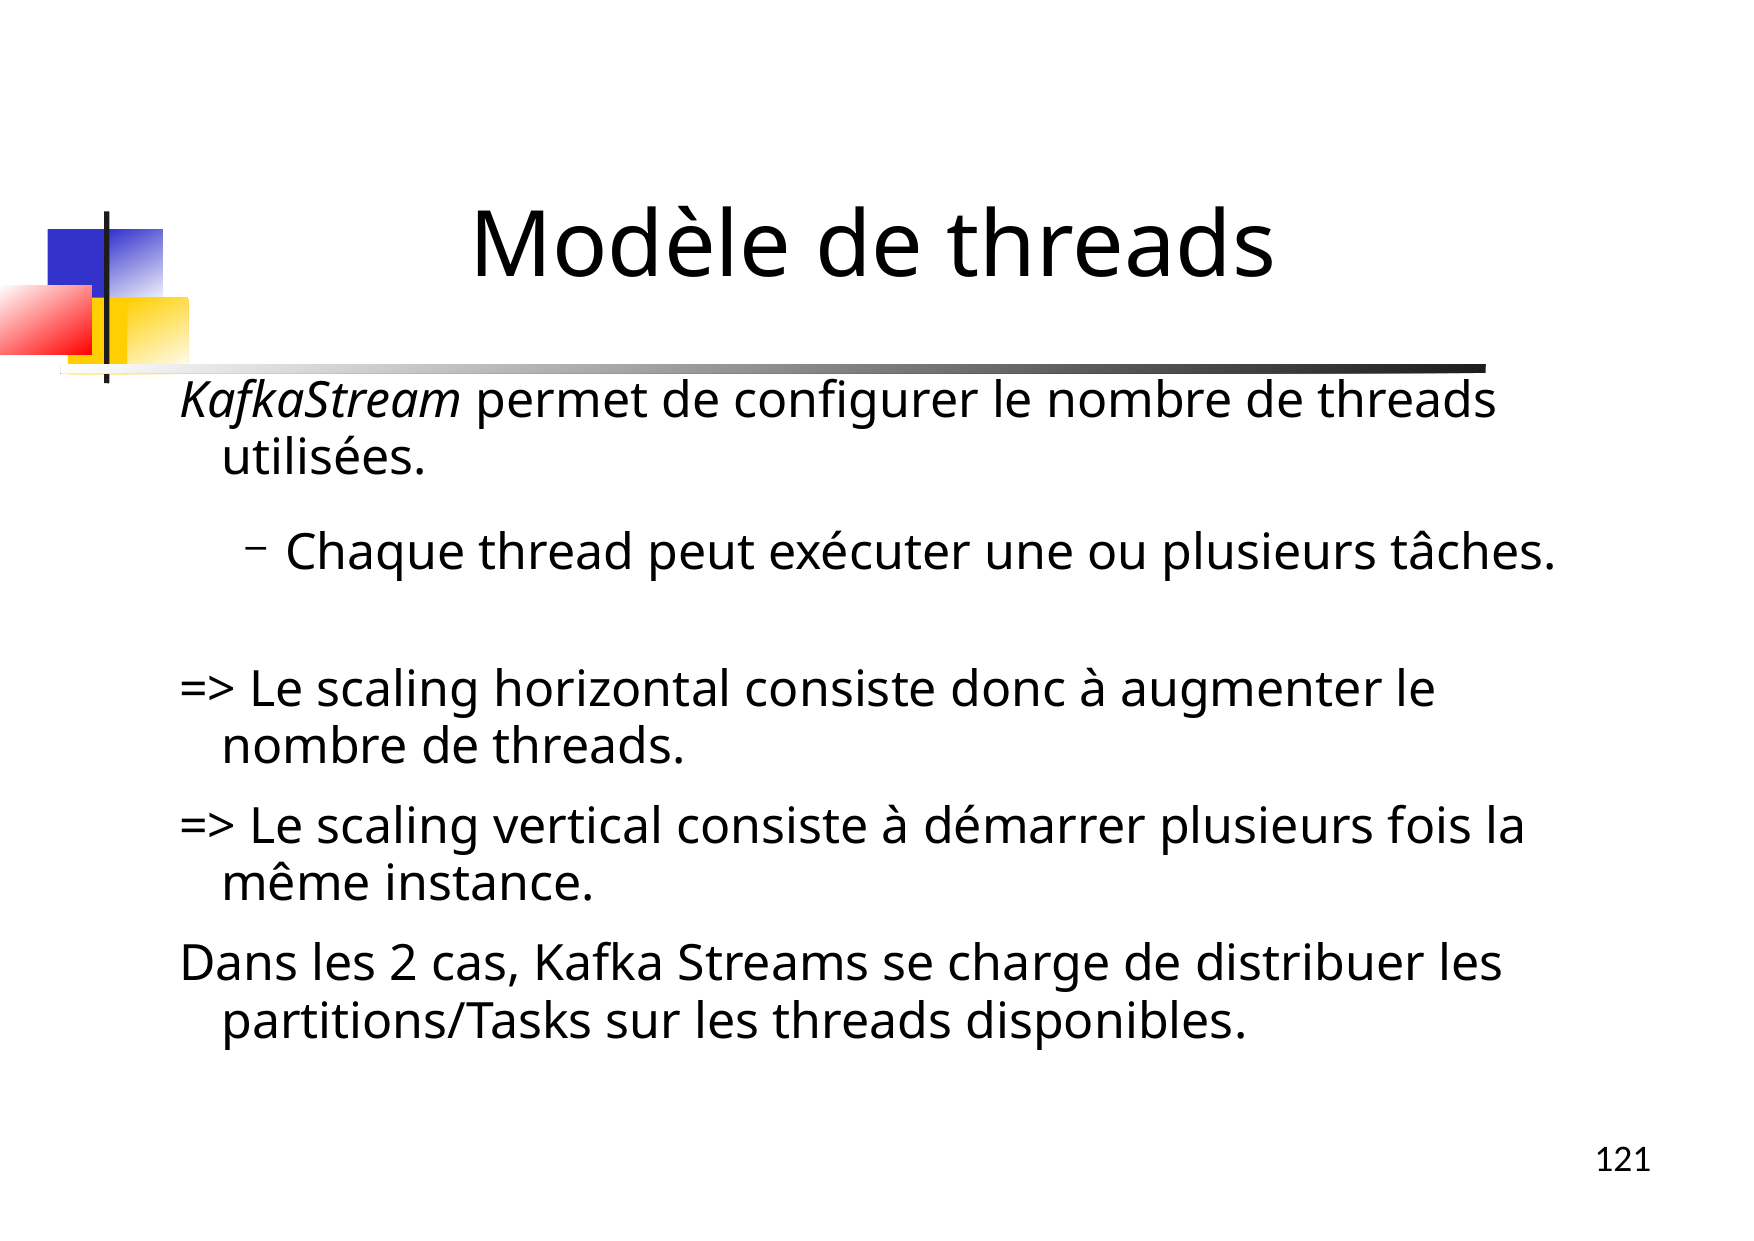

# Modèle de threads
KafkaStream permet de configurer le nombre de threads utilisées.
Chaque thread peut exécuter une ou plusieurs tâches.
=> Le scaling horizontal consiste donc à augmenter le nombre de threads.
=> Le scaling vertical consiste à démarrer plusieurs fois la même instance.
Dans les 2 cas, Kafka Streams se charge de distribuer les partitions/Tasks sur les threads disponibles.